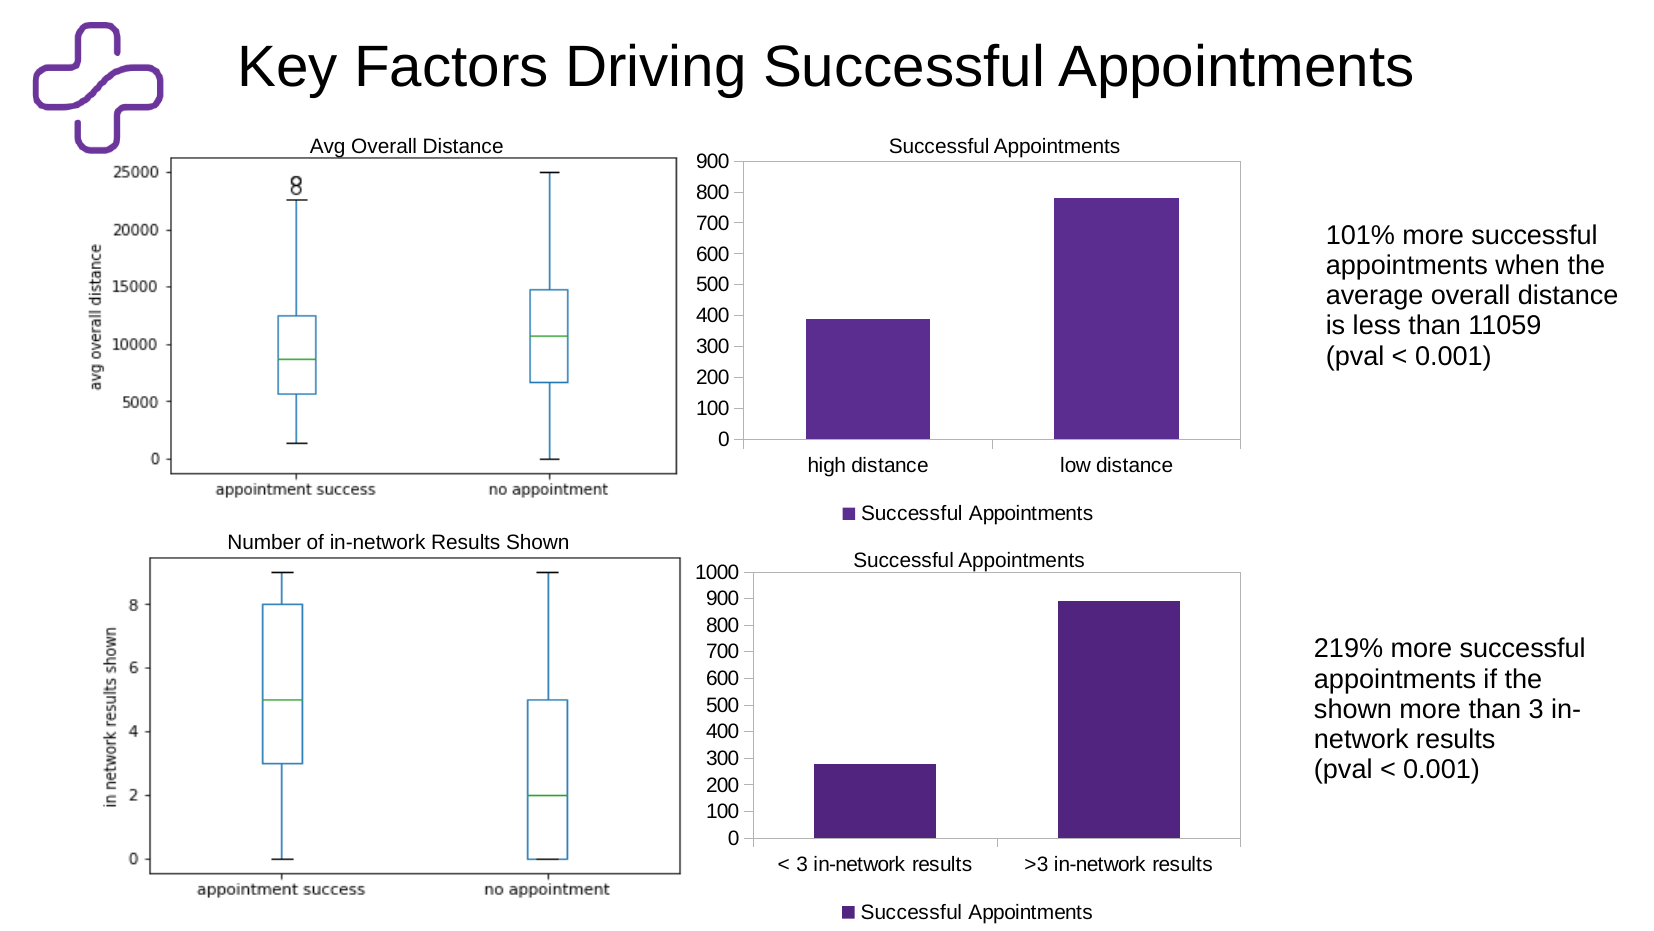

# Key Factors Driving Successful Appointments
Avg Overall Distance
Successful Appointments
### Chart
| Category | Successful Appointments |
|---|---|
| high distance | 389.0 |
| low distance | 782.0 |
101% more successful appointments when the average overall distance is less than 11059
(pval < 0.001)
Number of in-network Results Shown
Successful Appointments
### Chart
| Category | Successful Appointments |
|---|---|
| < 3 in-network results | 279.0 |
| >3 in-network results | 892.0 |
219% more successful appointments if the shown more than 3 in-network results
(pval < 0.001)